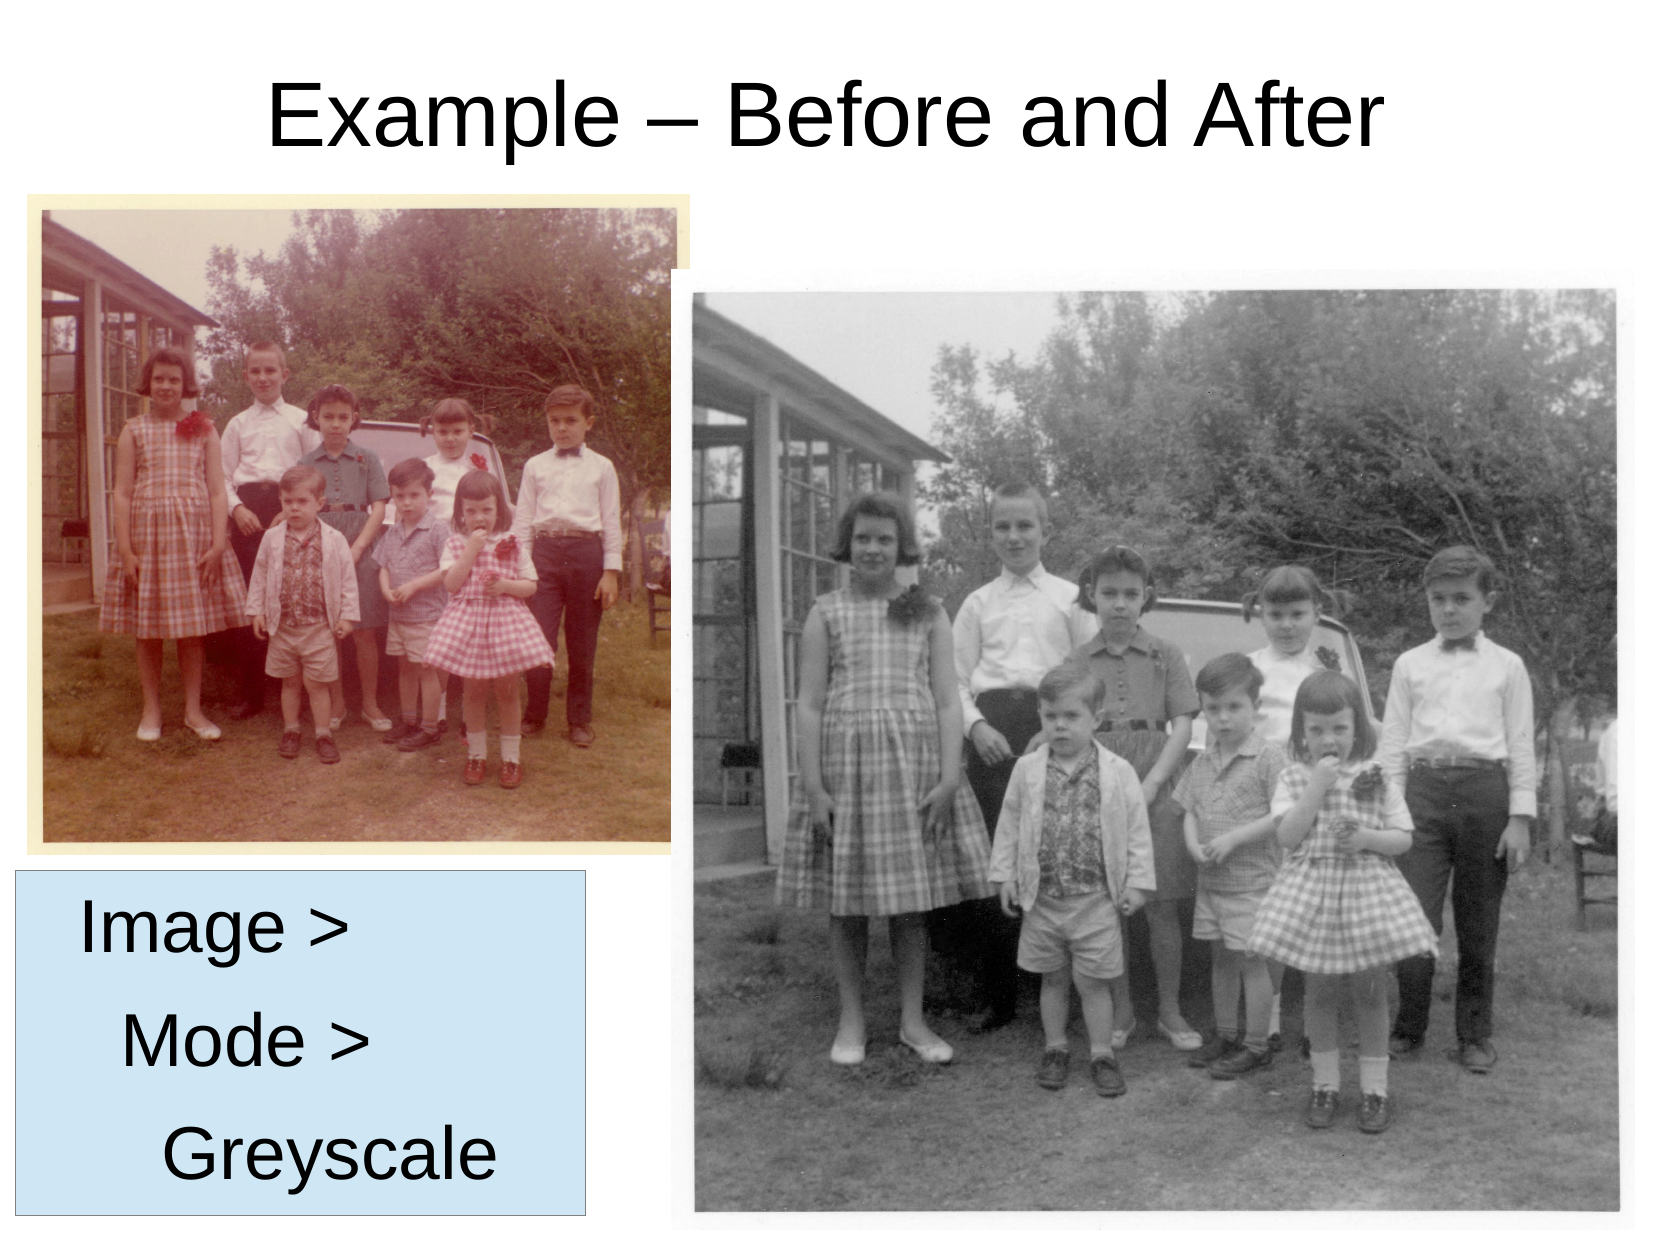

# Example – Before and After
Image >
 Mode >
 Greyscale
54